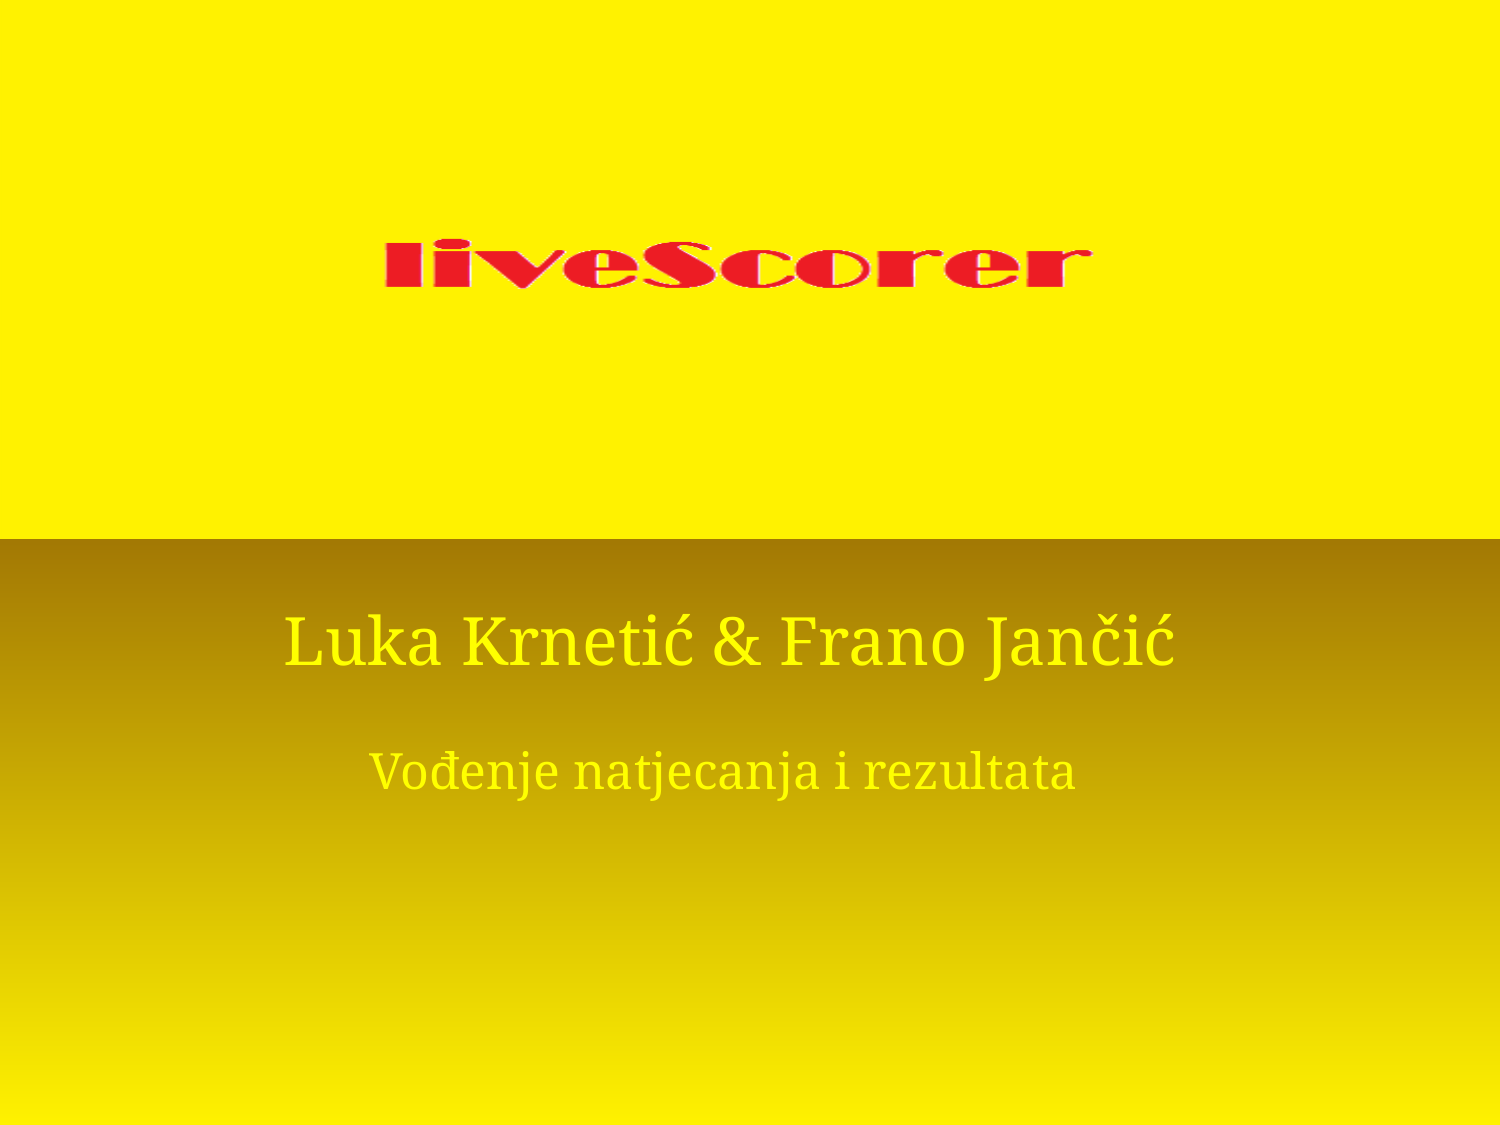

Luka Krnetić & Frano Jančić
Vođenje natjecanja i rezultata